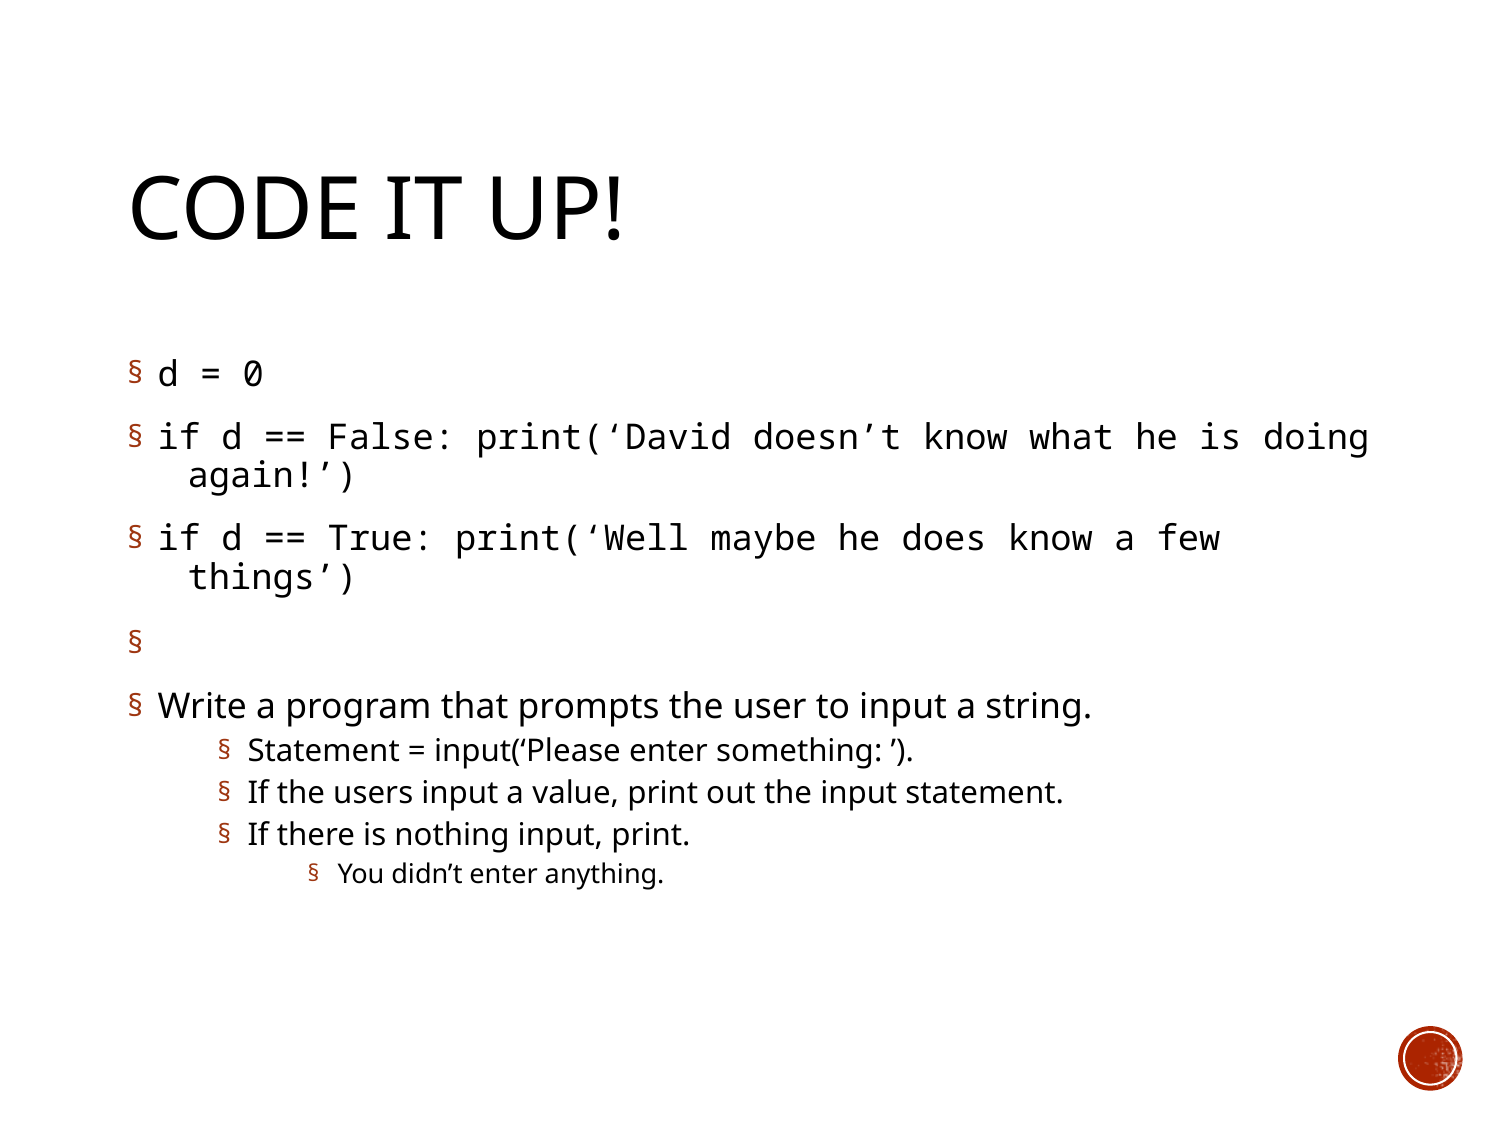

# Code it up!
d = 0
if d == False: print(‘David doesn’t know what he is doing again!’)
if d == True: print(‘Well maybe he does know a few things’)
Write a program that prompts the user to input a string.
Statement = input(‘Please enter something: ’).
If the users input a value, print out the input statement.
If there is nothing input, print.
You didn’t enter anything.